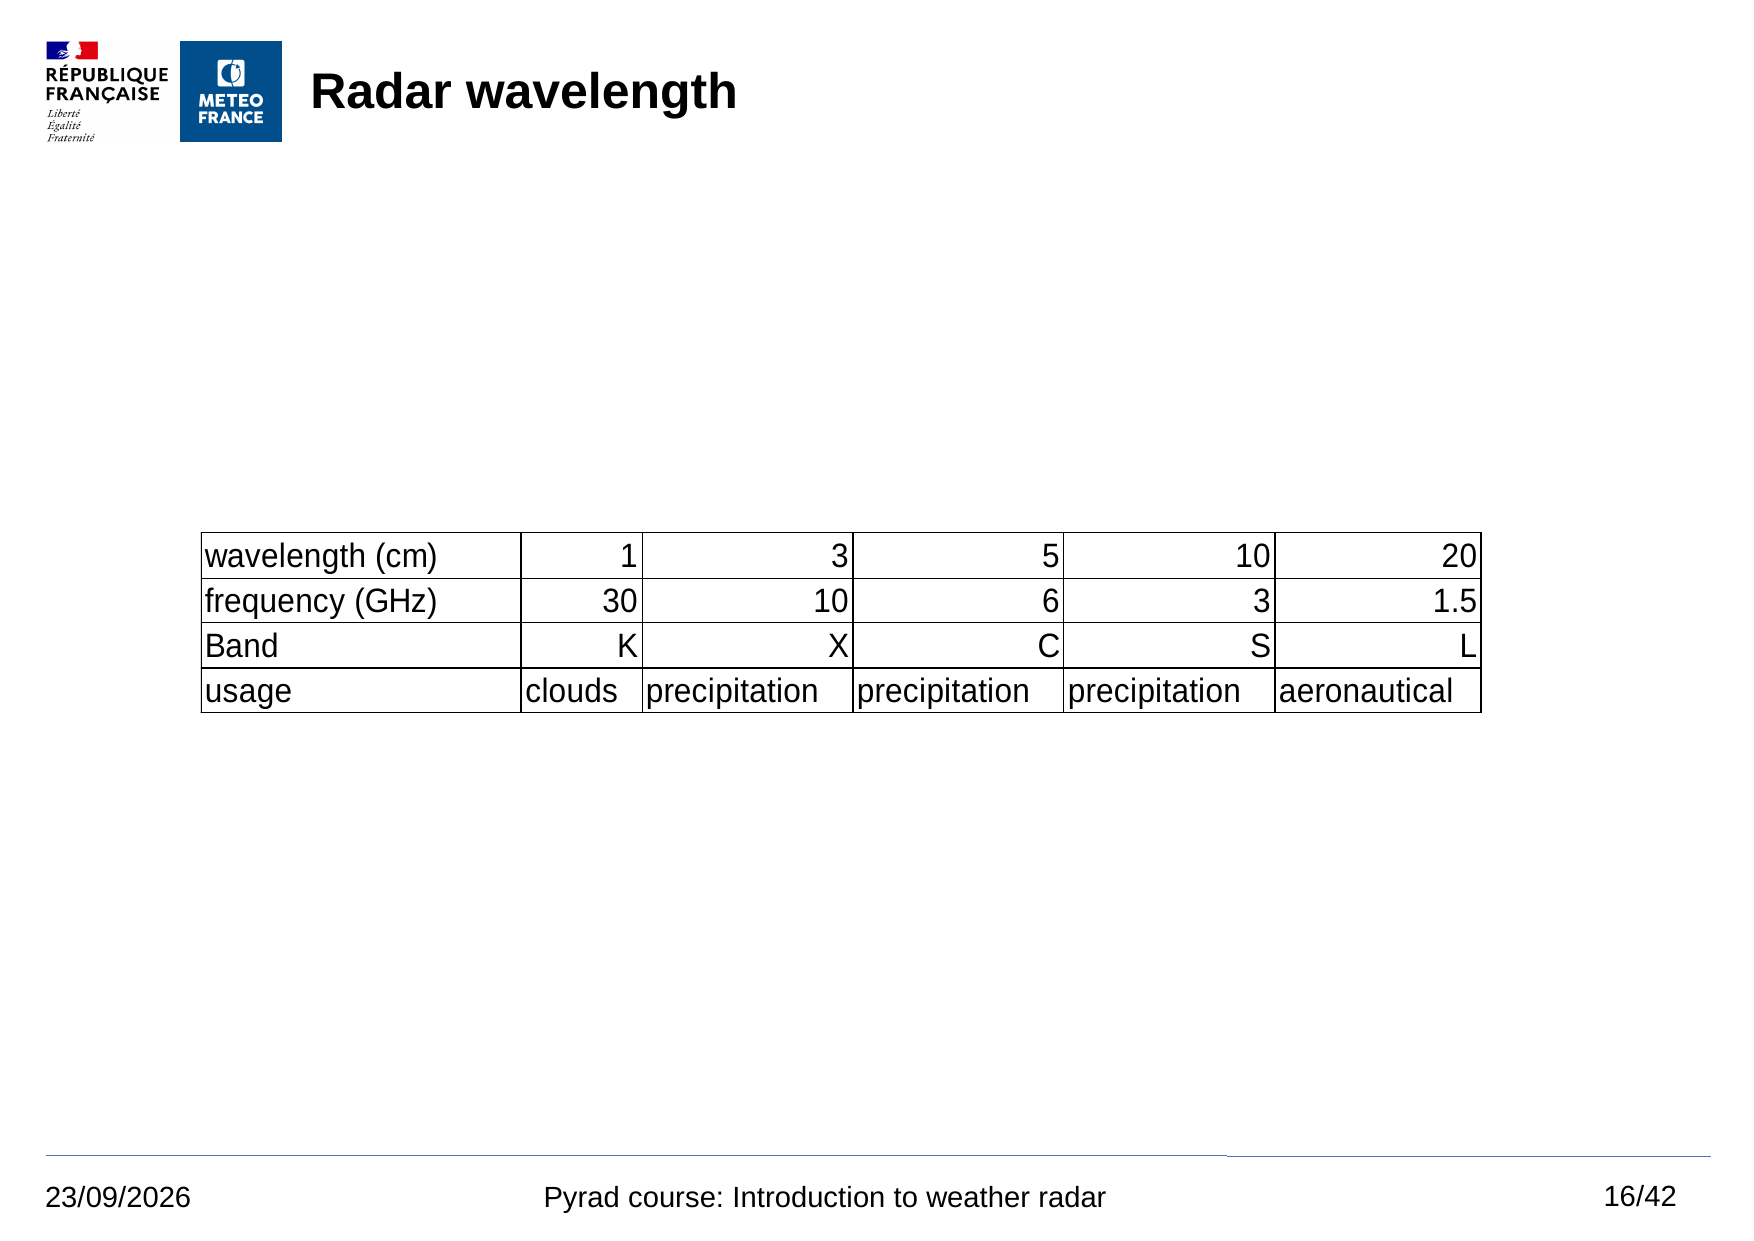

# Radar wavelength
16
Pyrad course: Introduction to weather radar